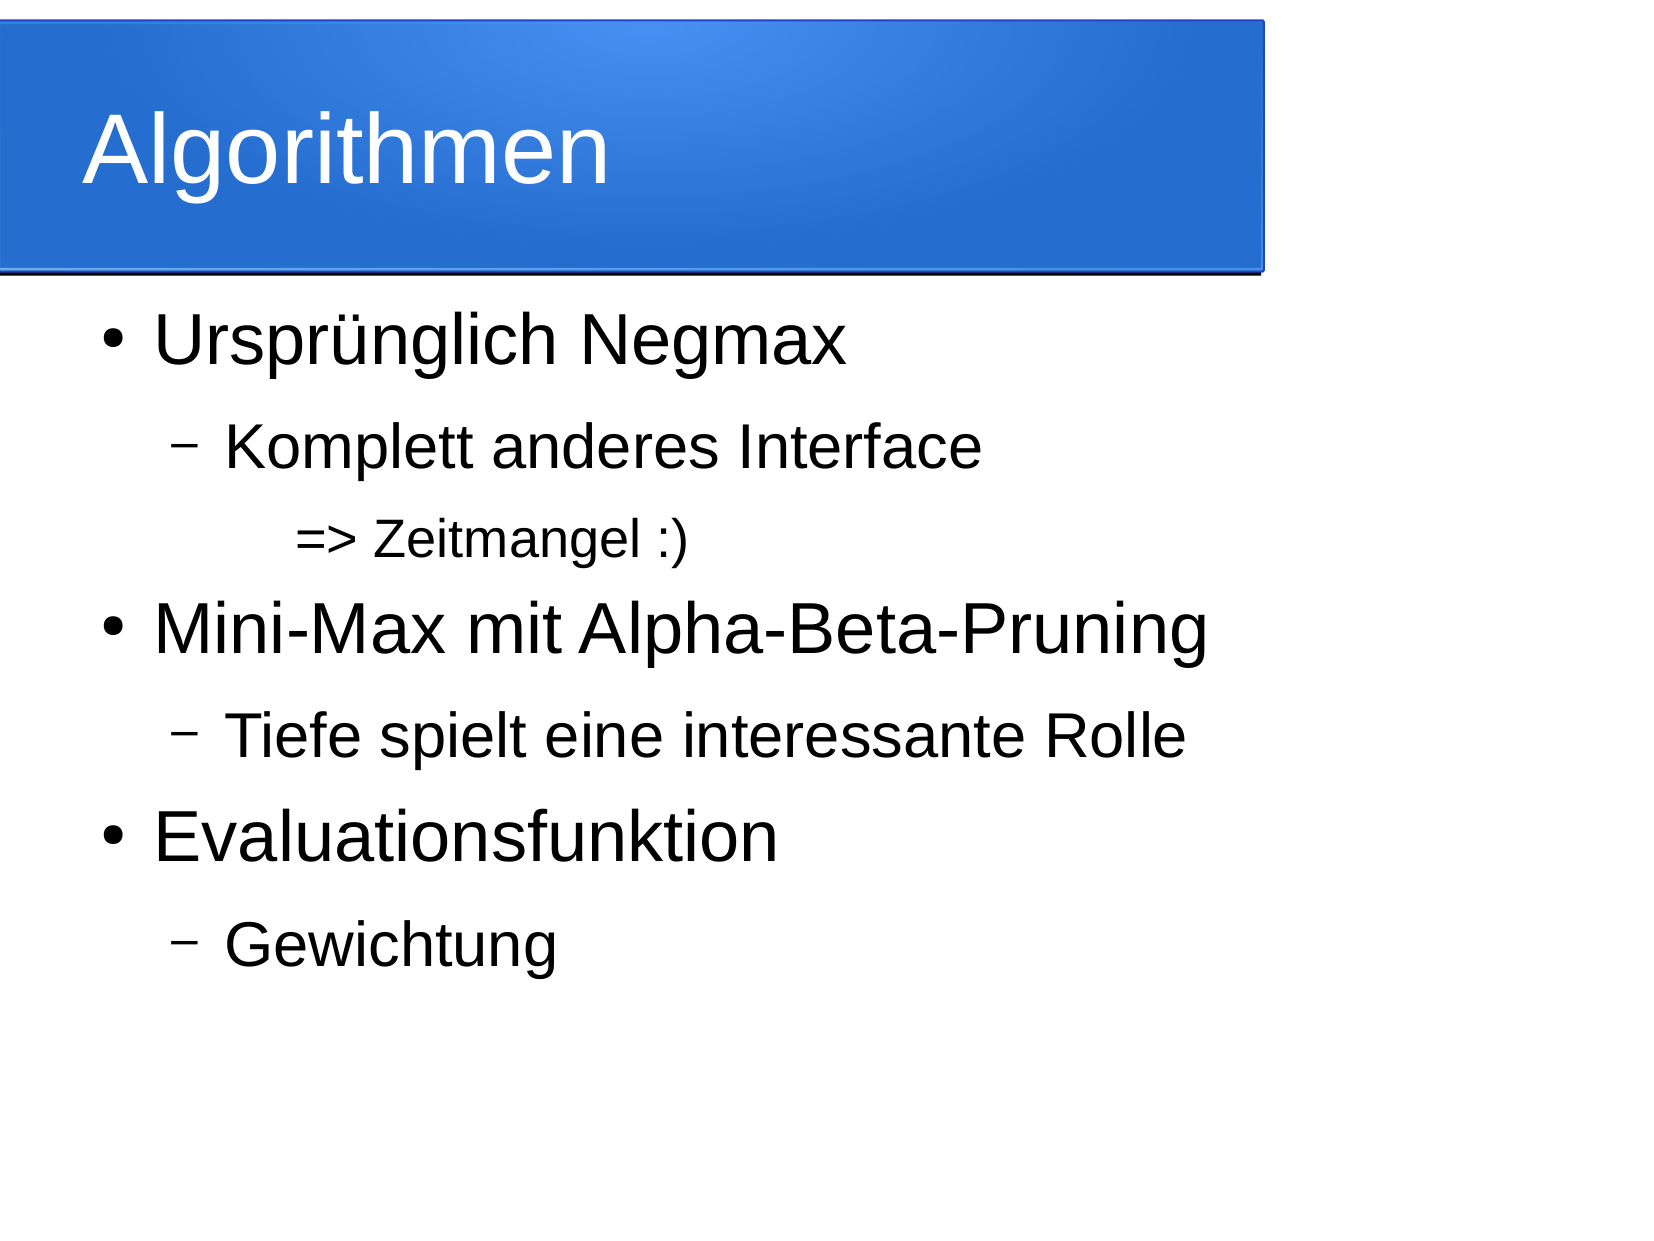

# Algorithmen
Ursprünglich Negmax
Komplett anderes Interface
=> Zeitmangel :)
Mini-Max mit Alpha-Beta-Pruning
Tiefe spielt eine interessante Rolle
Evaluationsfunktion
Gewichtung